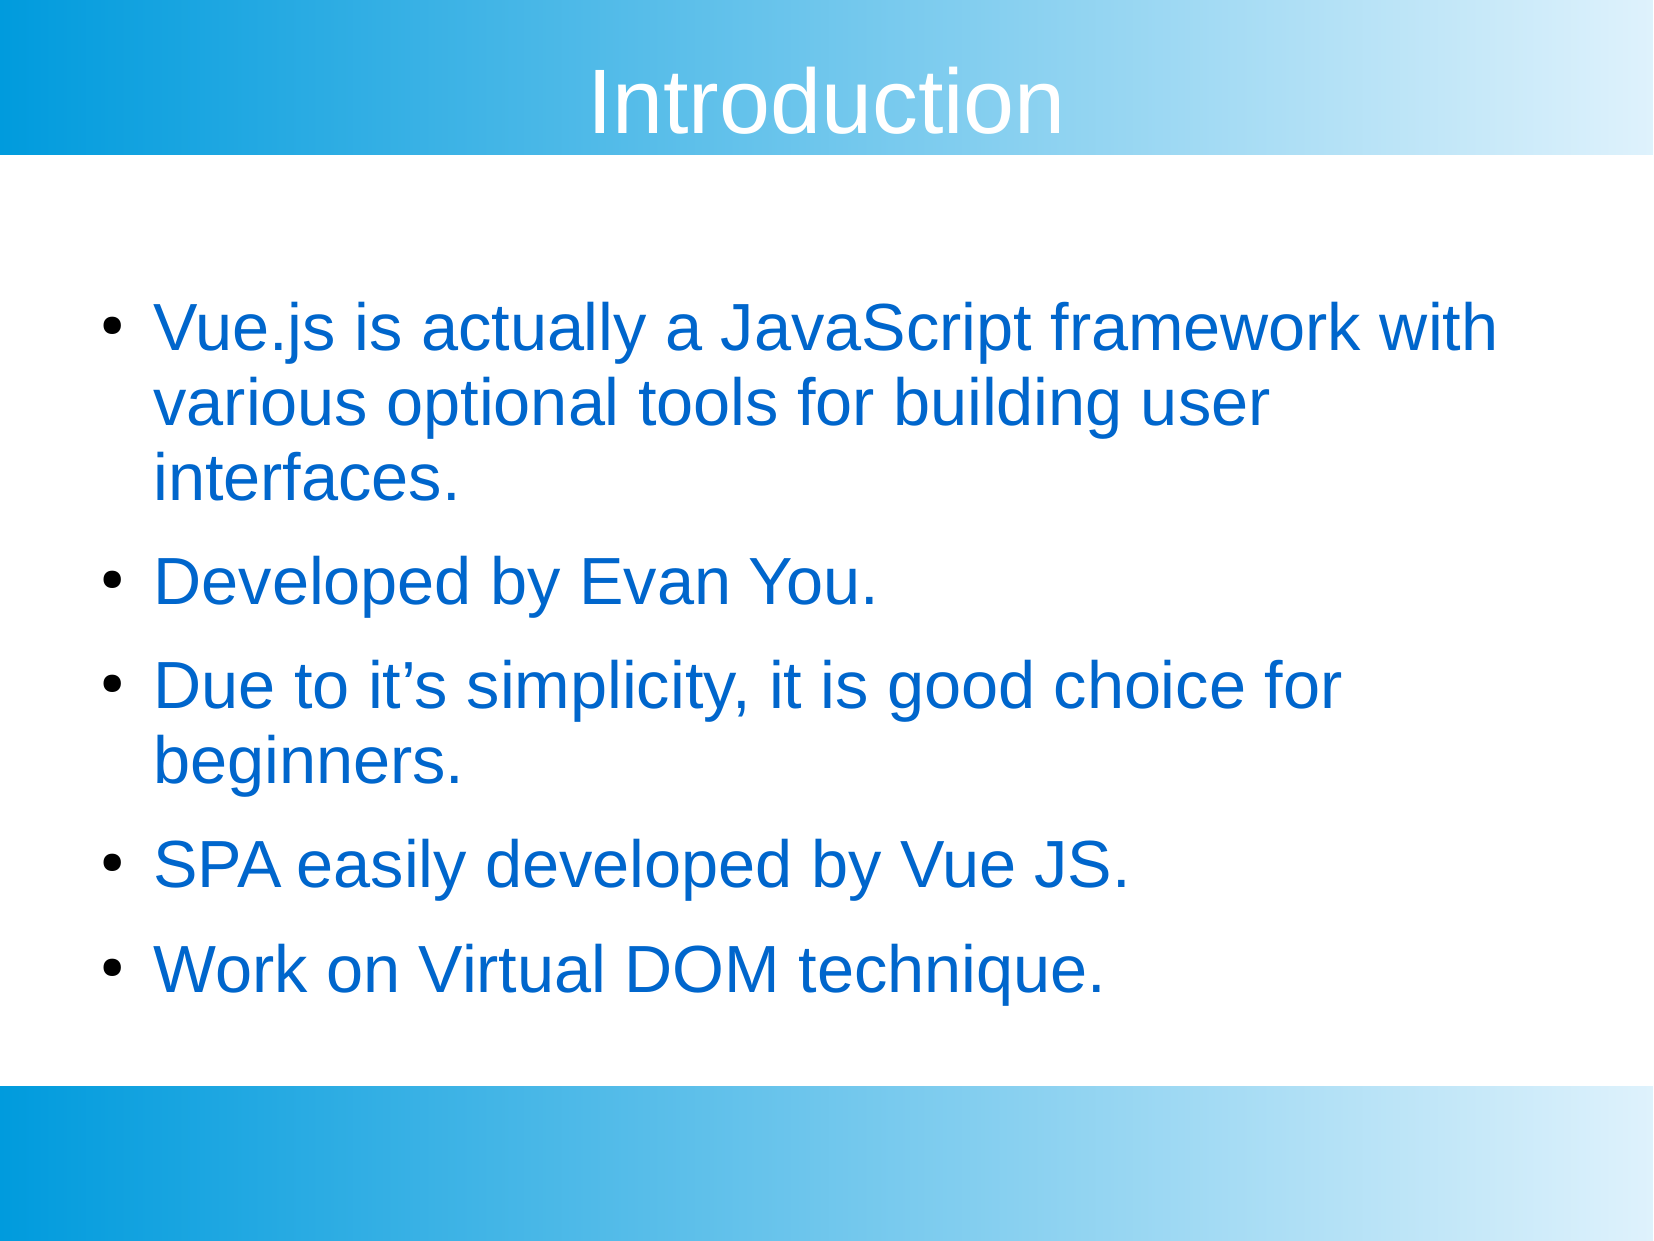

# Introduction
Vue.js is actually a JavaScript framework with various optional tools for building user interfaces.
Developed by Evan You.
Due to it’s simplicity, it is good choice for beginners.
SPA easily developed by Vue JS.
Work on Virtual DOM technique.